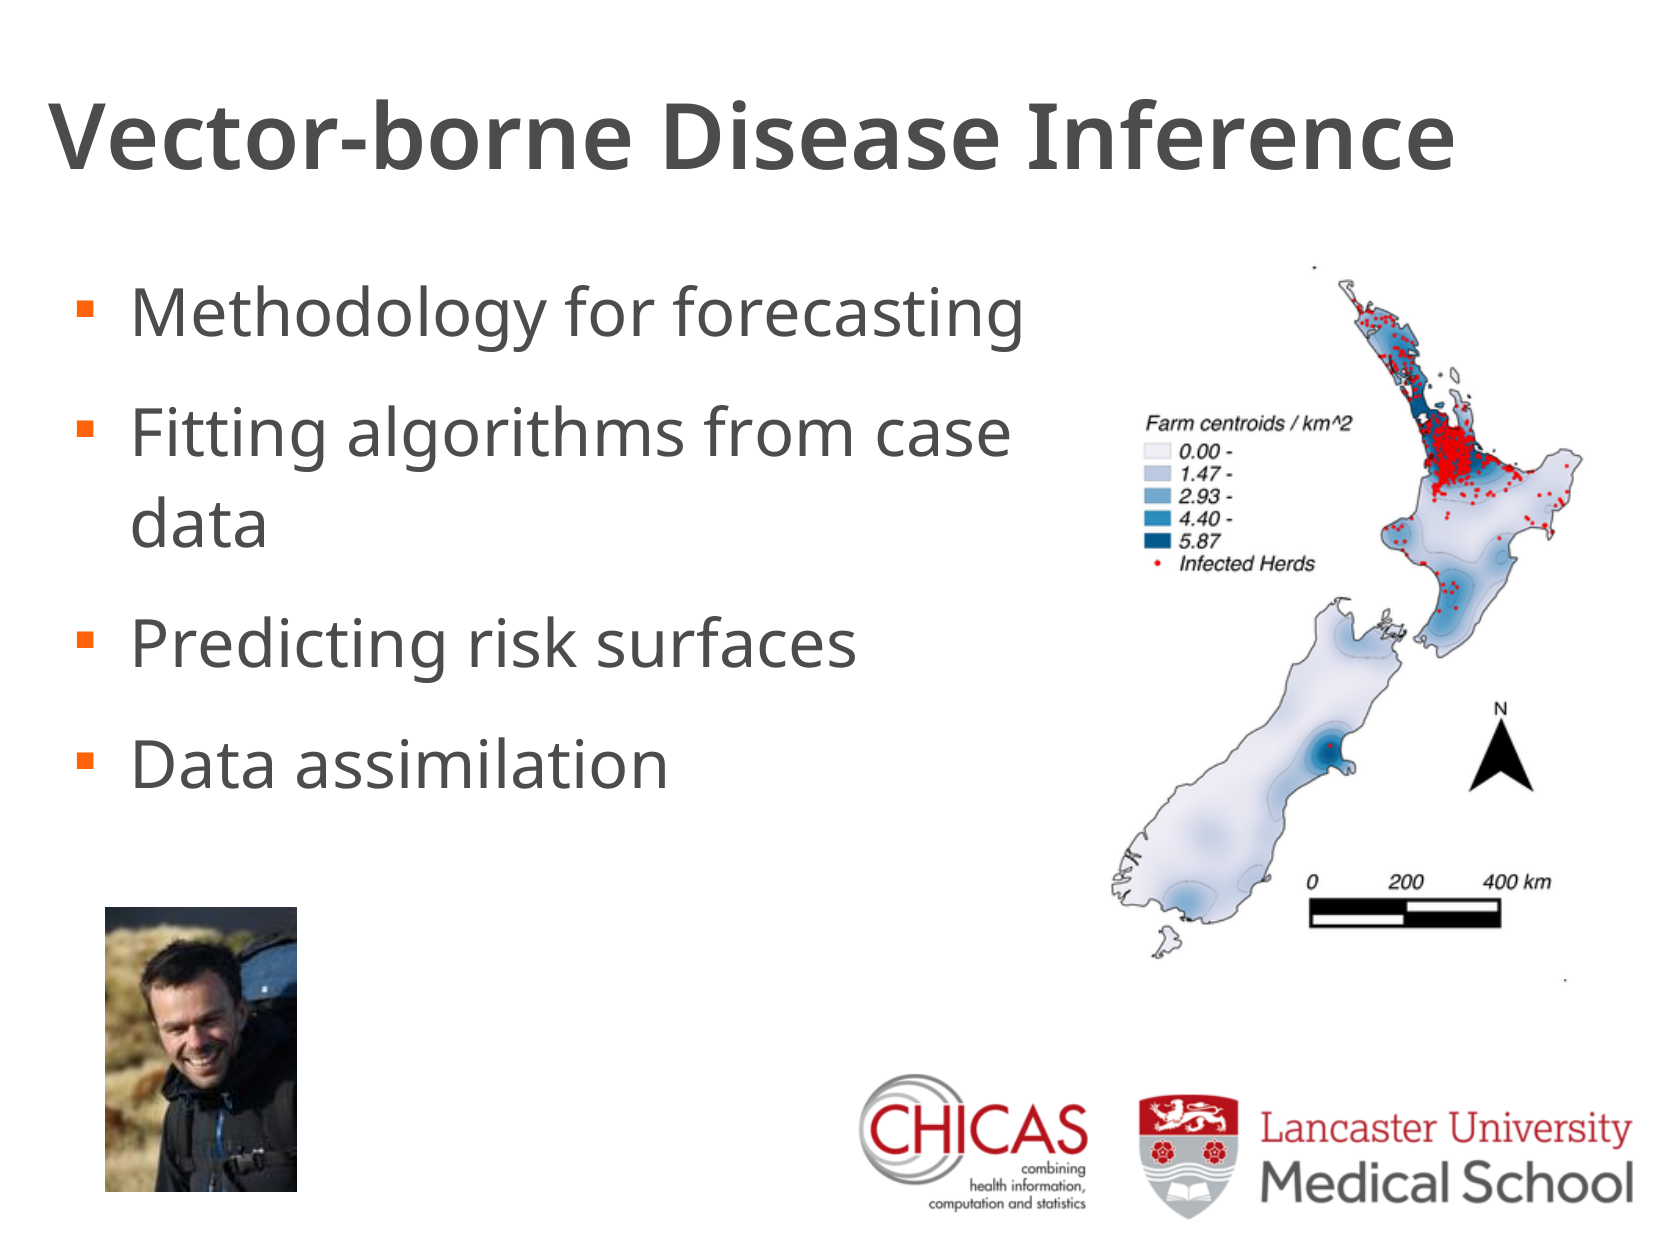

# Vector-borne Disease Inference
Methodology for forecasting
Fitting algorithms from case data
Predicting risk surfaces
Data assimilation